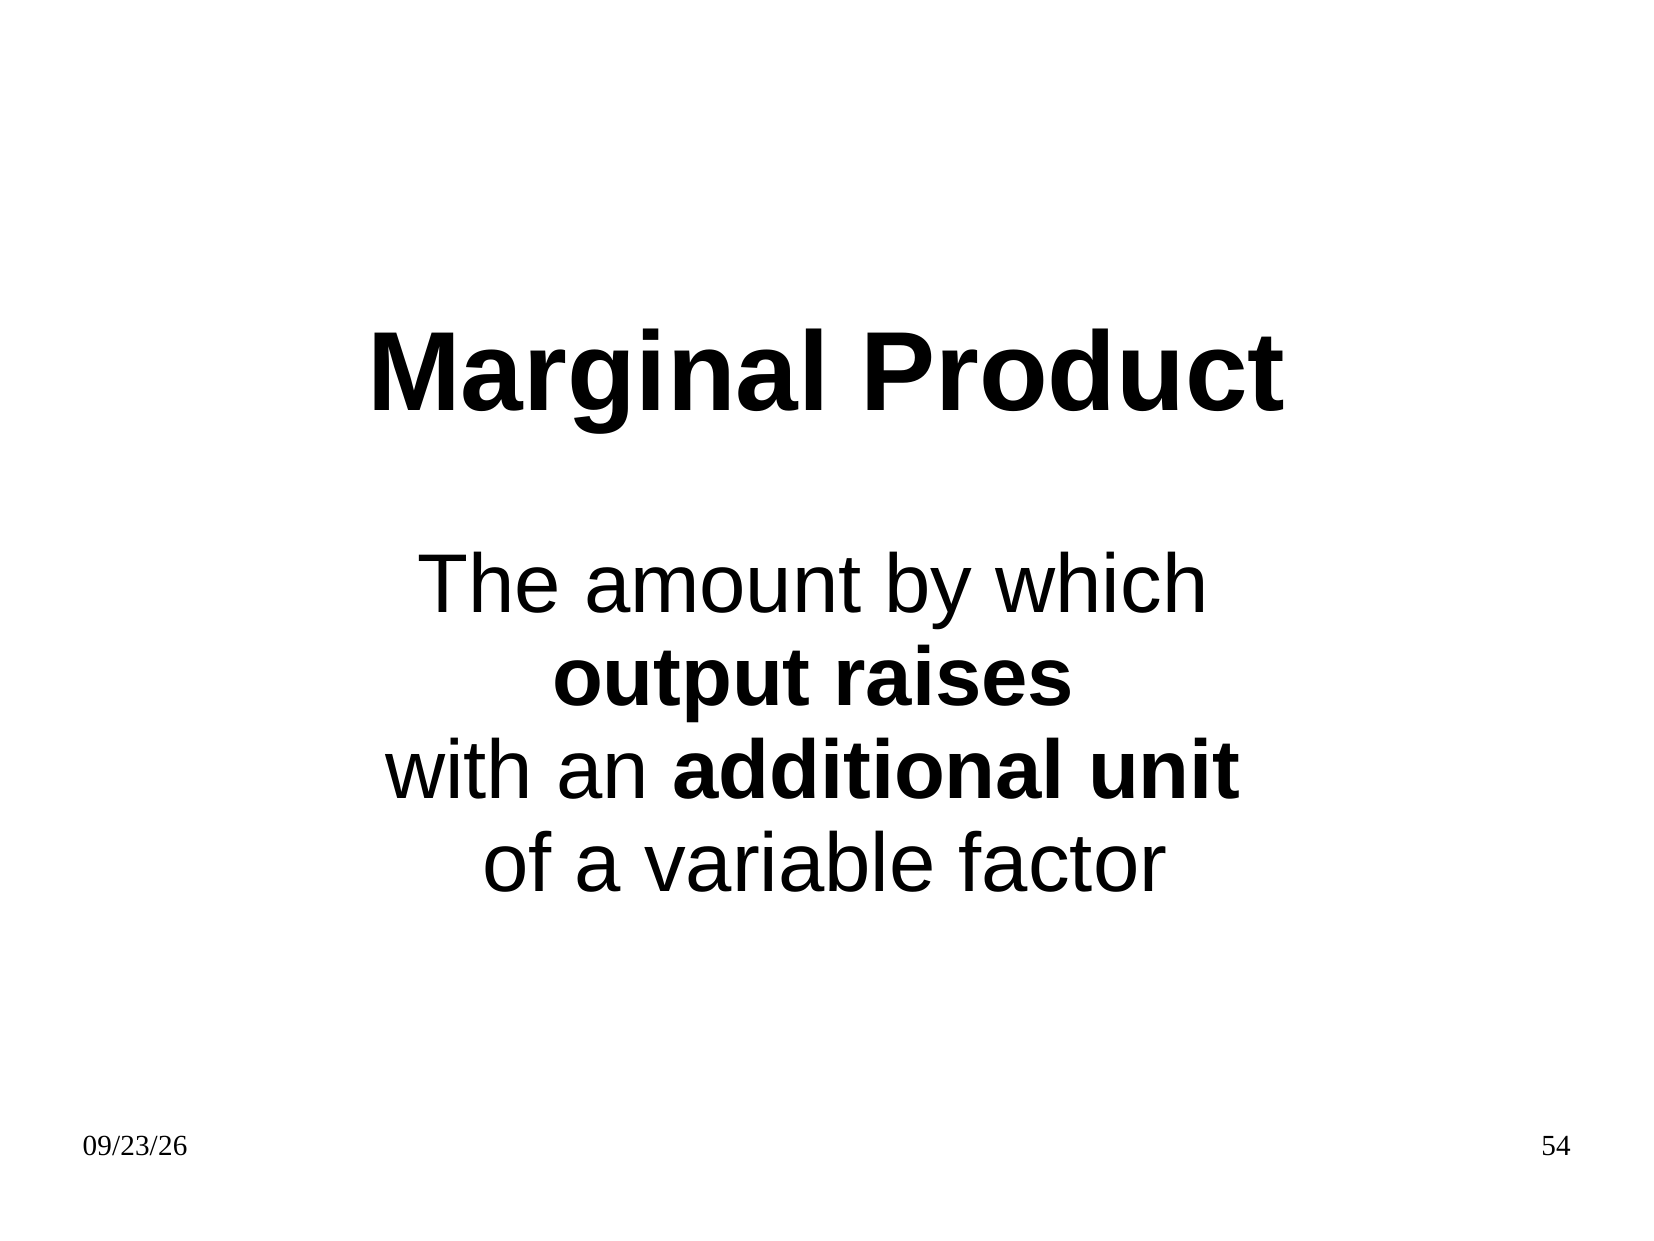

# Marginal Product
The amount by which
output raises
with an additional unit
of a variable factor
54